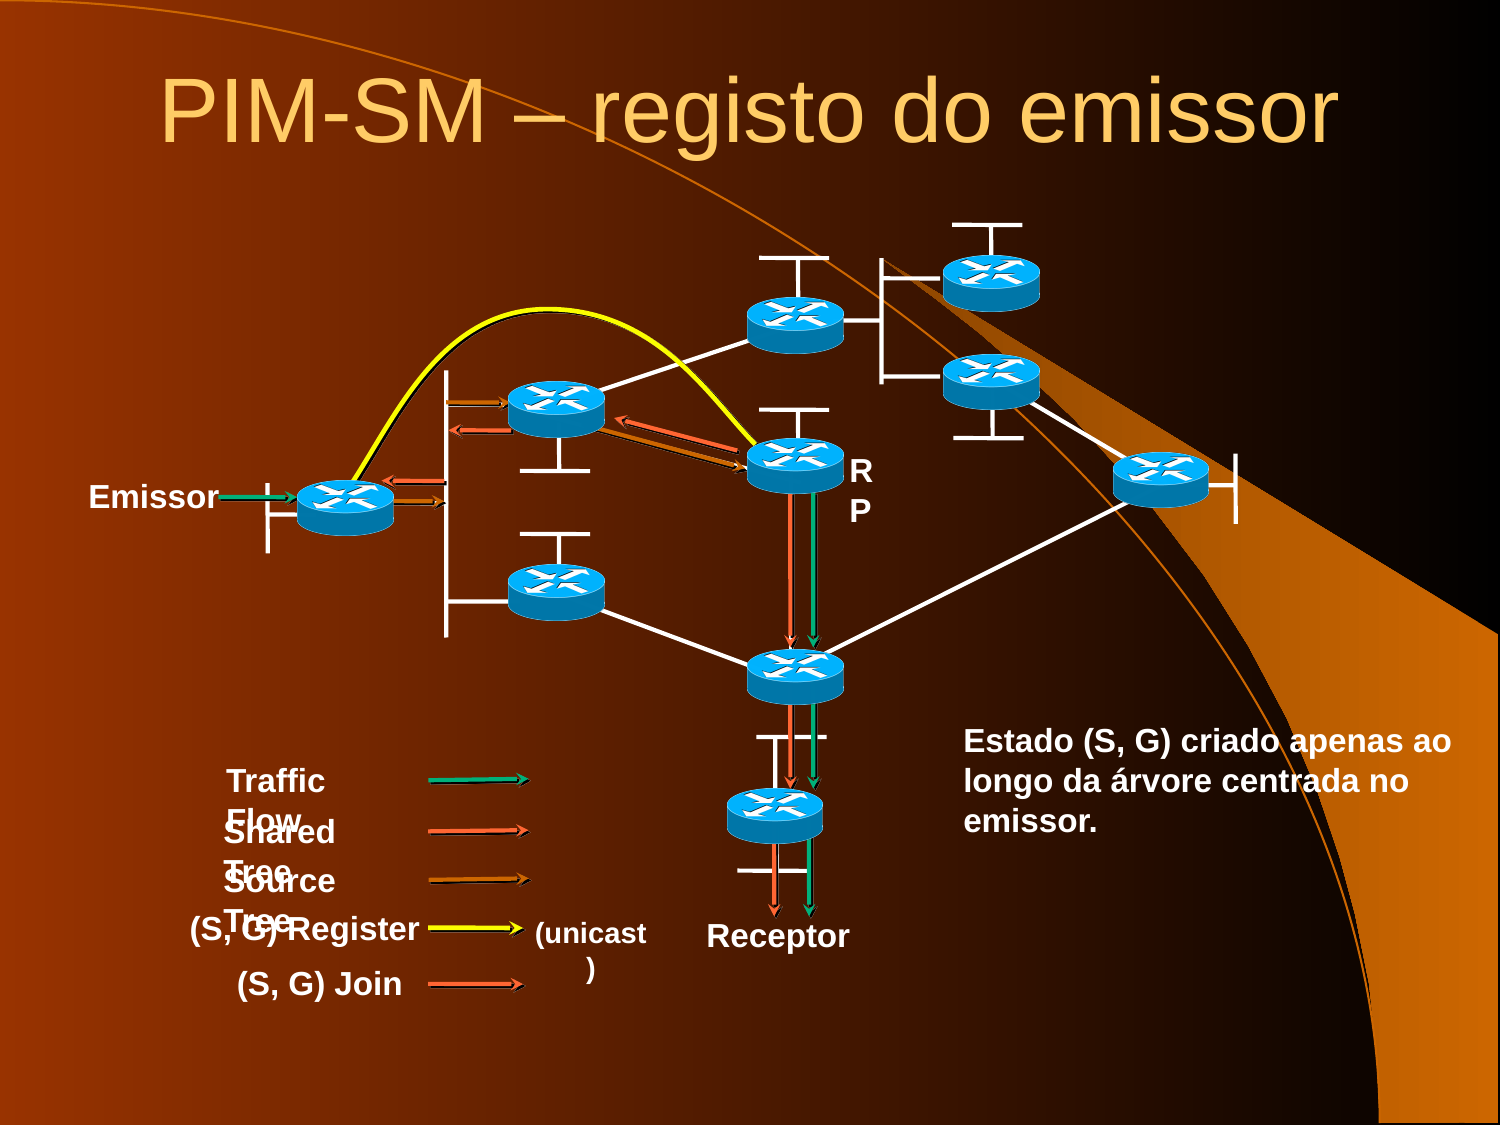

# PIM-SM – registo do emissor
RP
Emissor
Estado (S, G) criado apenas ao
longo da árvore centrada no
emissor.
Traffic Flow
Shared Tree
Source Tree
(S, G) Register
(unicast)
Receptor
(S, G) Join